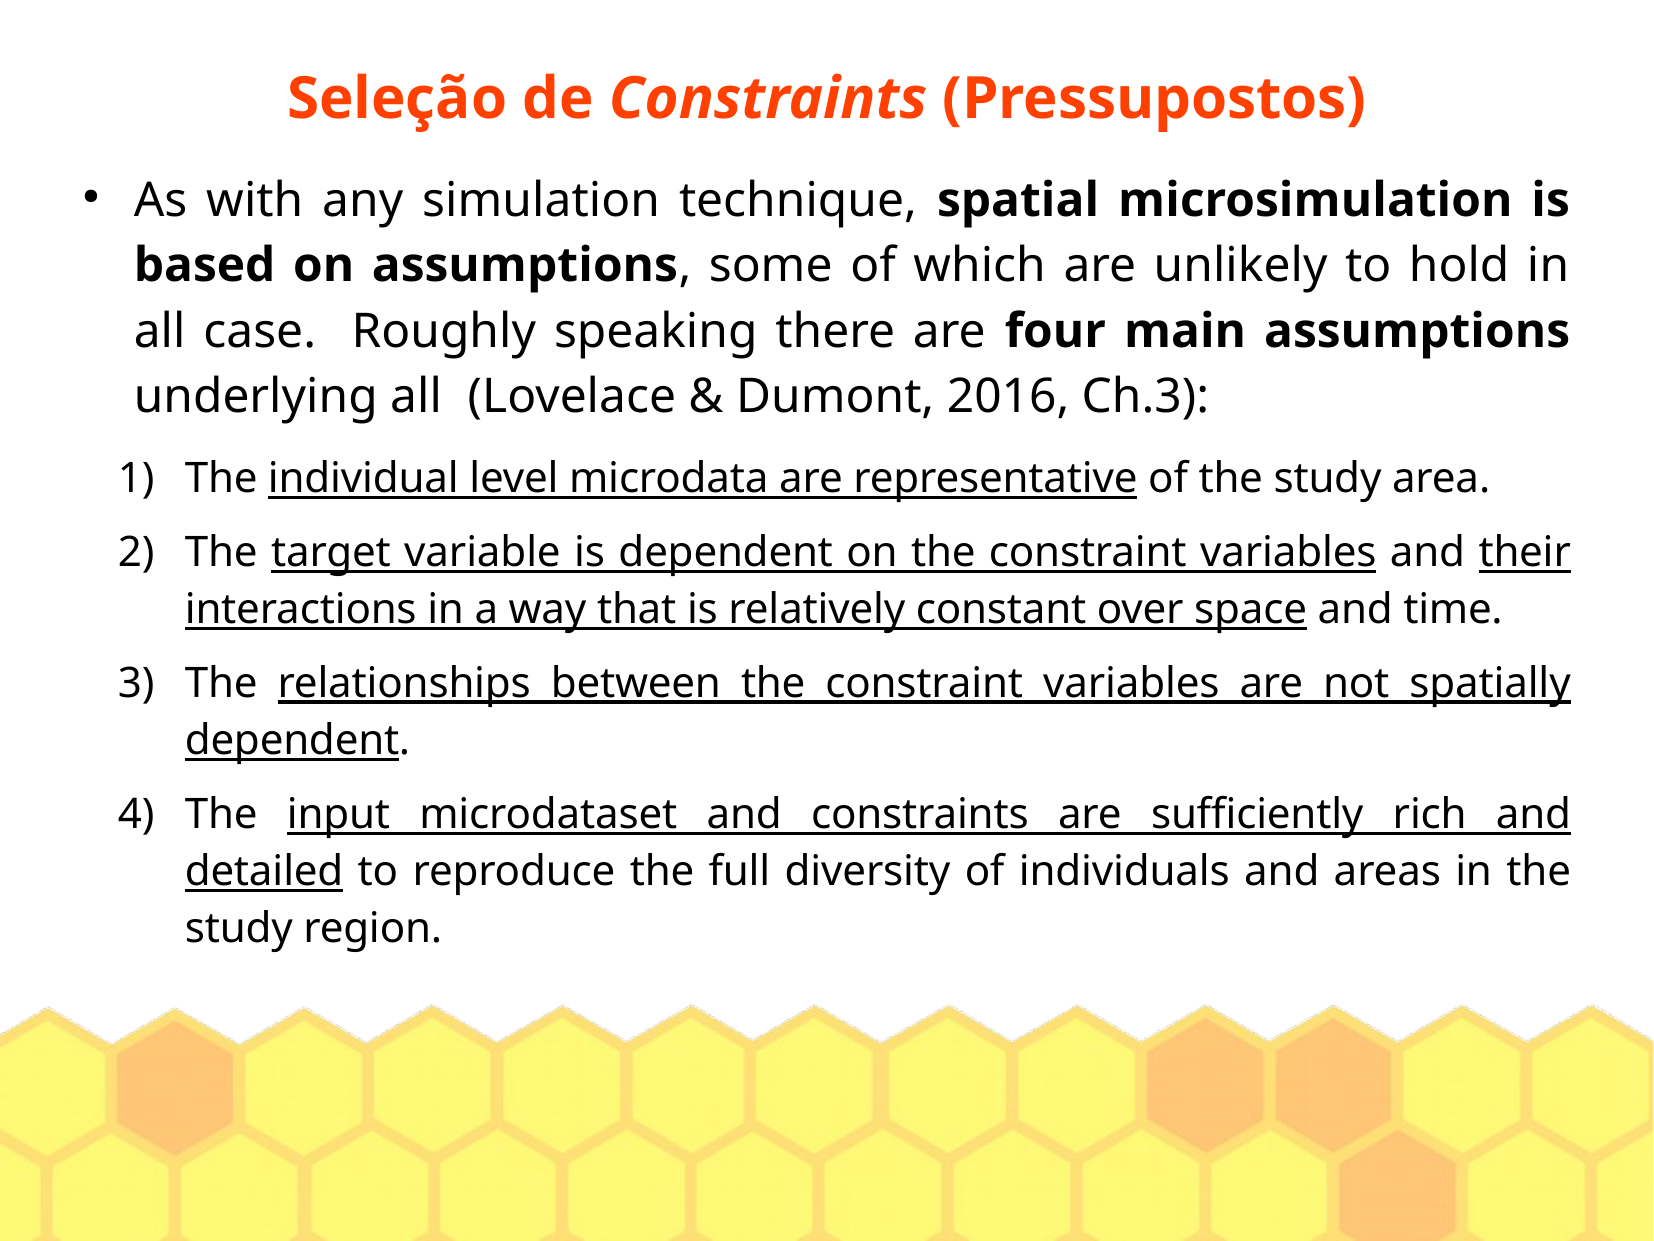

# Seleção de Constraints (Pressupostos)
As with any simulation technique, spatial microsimulation is based on assumptions, some of which are unlikely to hold in all case. Roughly speaking there are four main assumptions underlying all (Lovelace & Dumont, 2016, Ch.3):
The individual level microdata are representative of the study area.
The target variable is dependent on the constraint variables and their interactions in a way that is relatively constant over space and time.
The relationships between the constraint variables are not spatially dependent.
The input microdataset and constraints are sufficiently rich and detailed to reproduce the full diversity of individuals and areas in the study region.